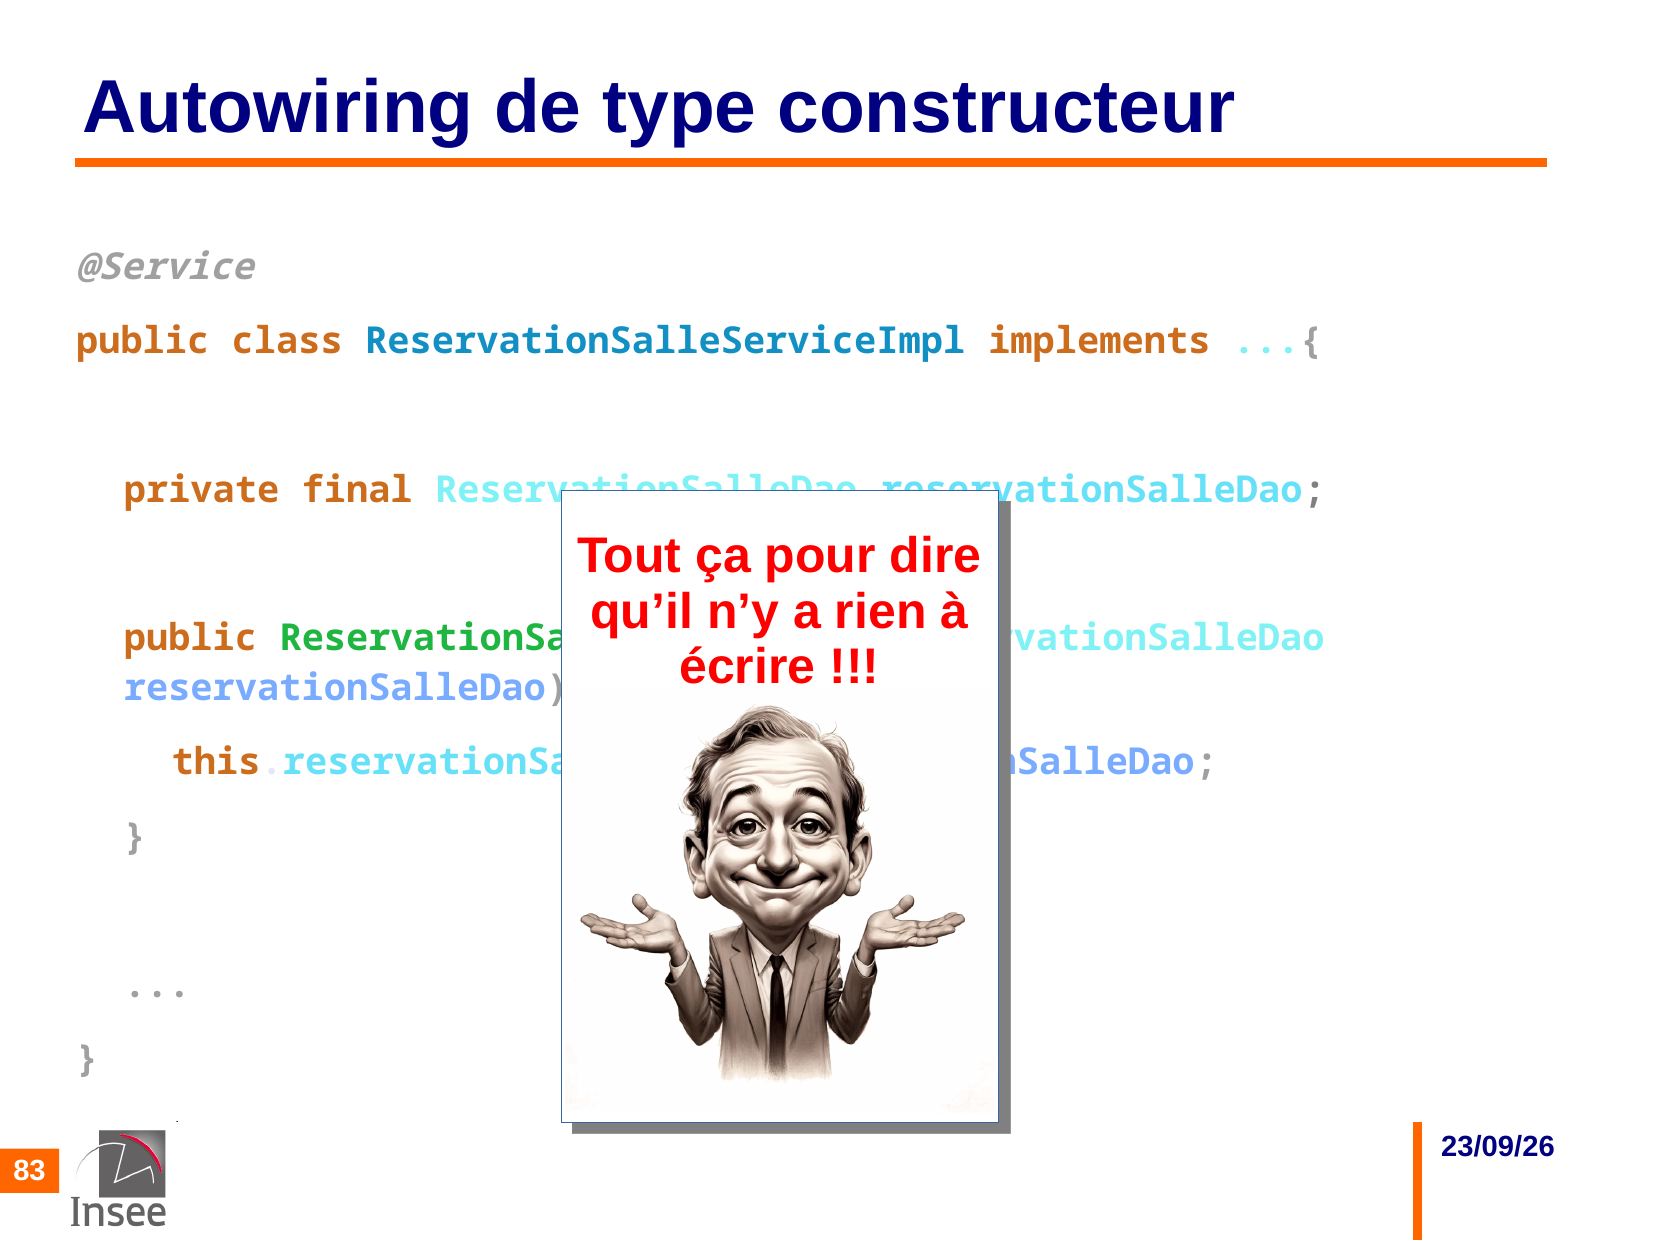

# Autowiring de type constructeur
@Service
public class ReservationSalleServiceImpl implements ...{
private final ReservationSalleDao reservationSalleDao;
public ReservationSalleServiceImpl(ReservationSalleDao reservationSalleDao) {
this.reservationSalleDao = reservationSalleDao;
}
...
}
Tout ça pour dire qu’il n’y a rien à écrire !!!
83